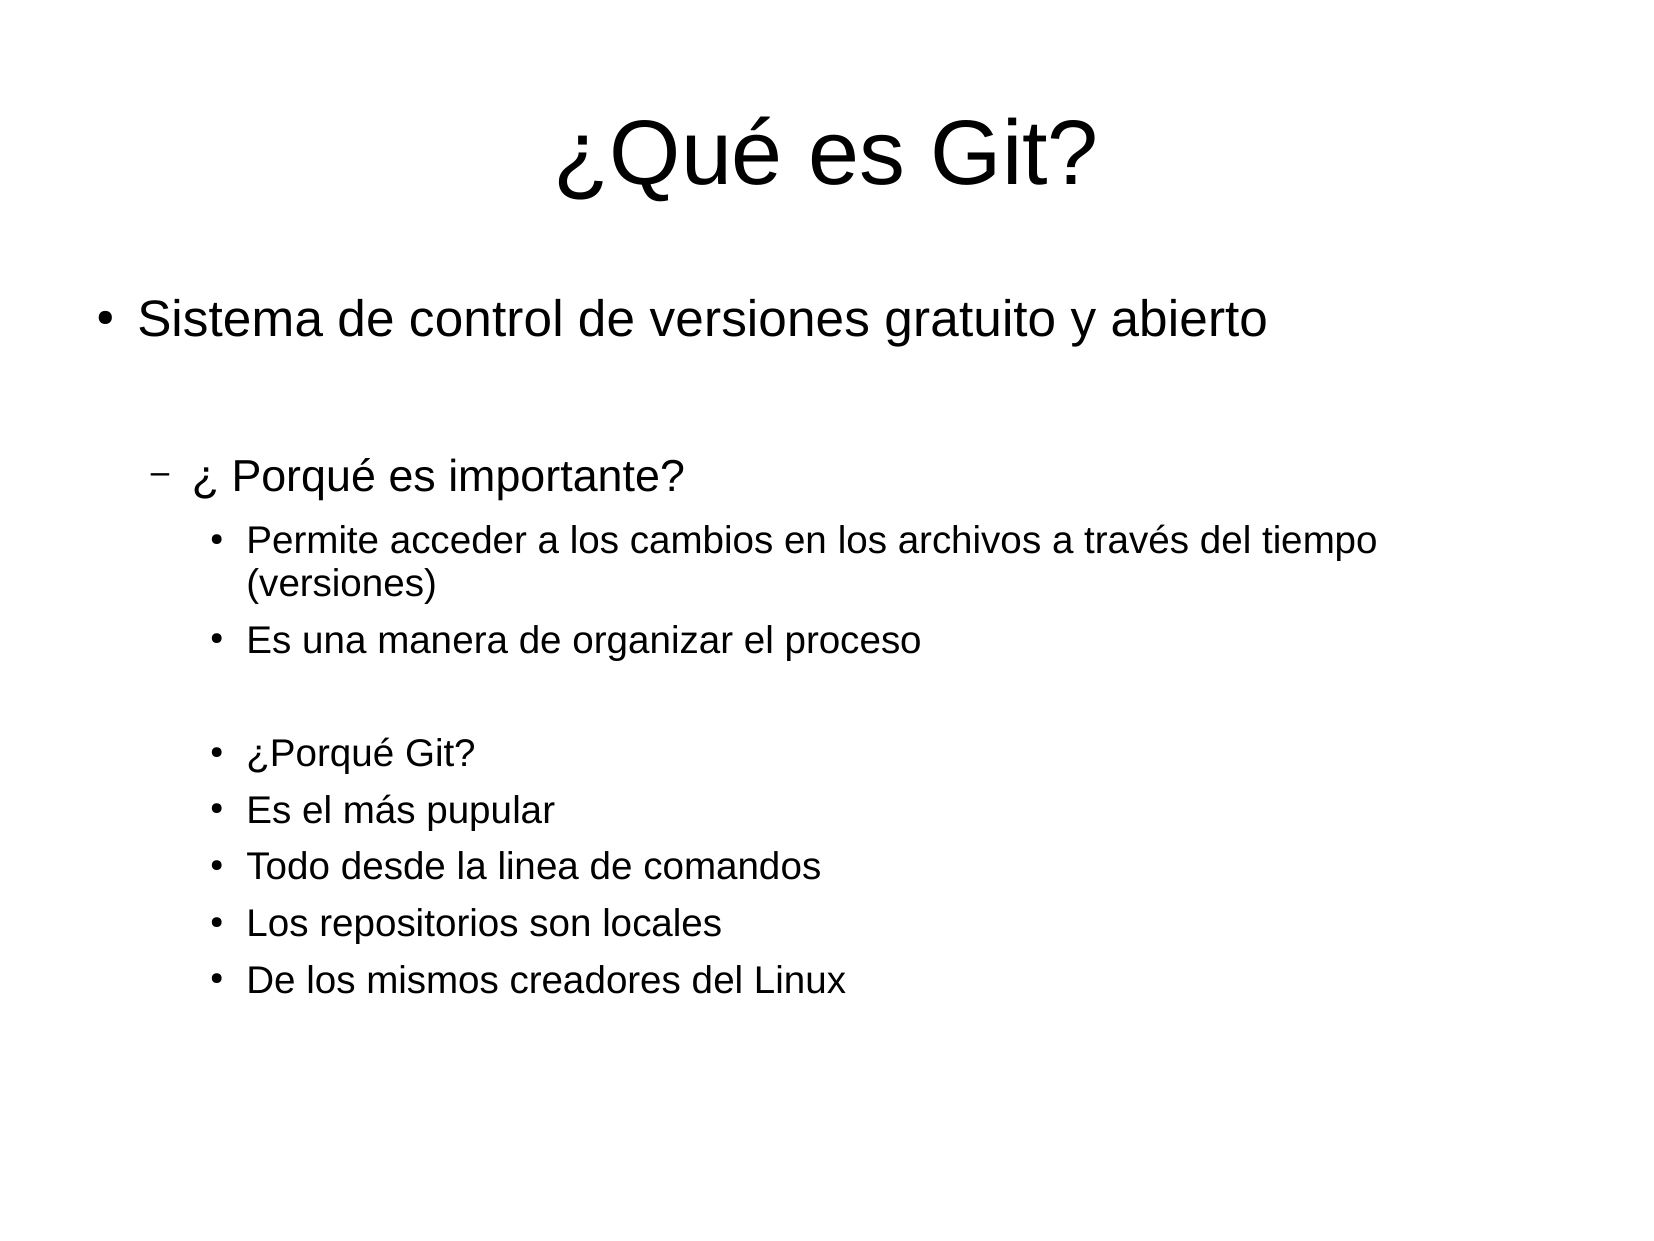

# ¿Qué es Git?
Sistema de control de versiones gratuito y abierto
¿ Porqué es importante?
Permite acceder a los cambios en los archivos a través del tiempo (versiones)
Es una manera de organizar el proceso
¿Porqué Git?
Es el más pupular
Todo desde la linea de comandos
Los repositorios son locales
De los mismos creadores del Linux